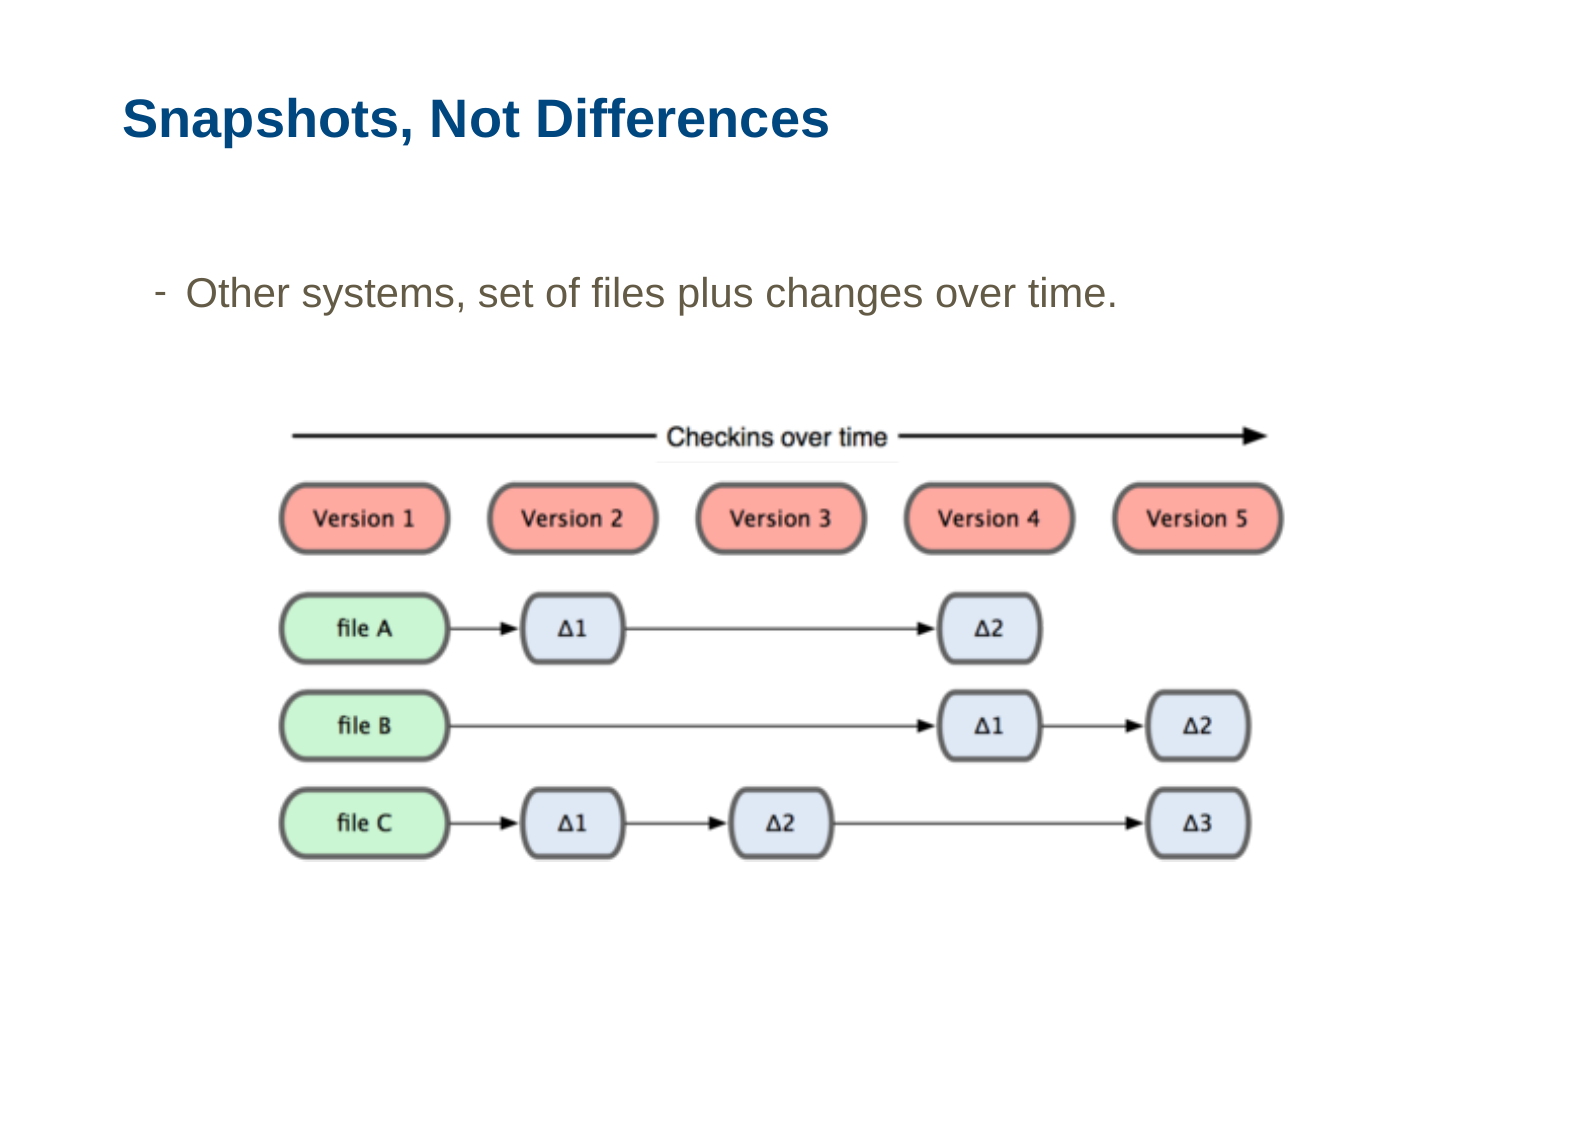

# Snapshots, Not Differences
Other systems, set of files plus changes over time.